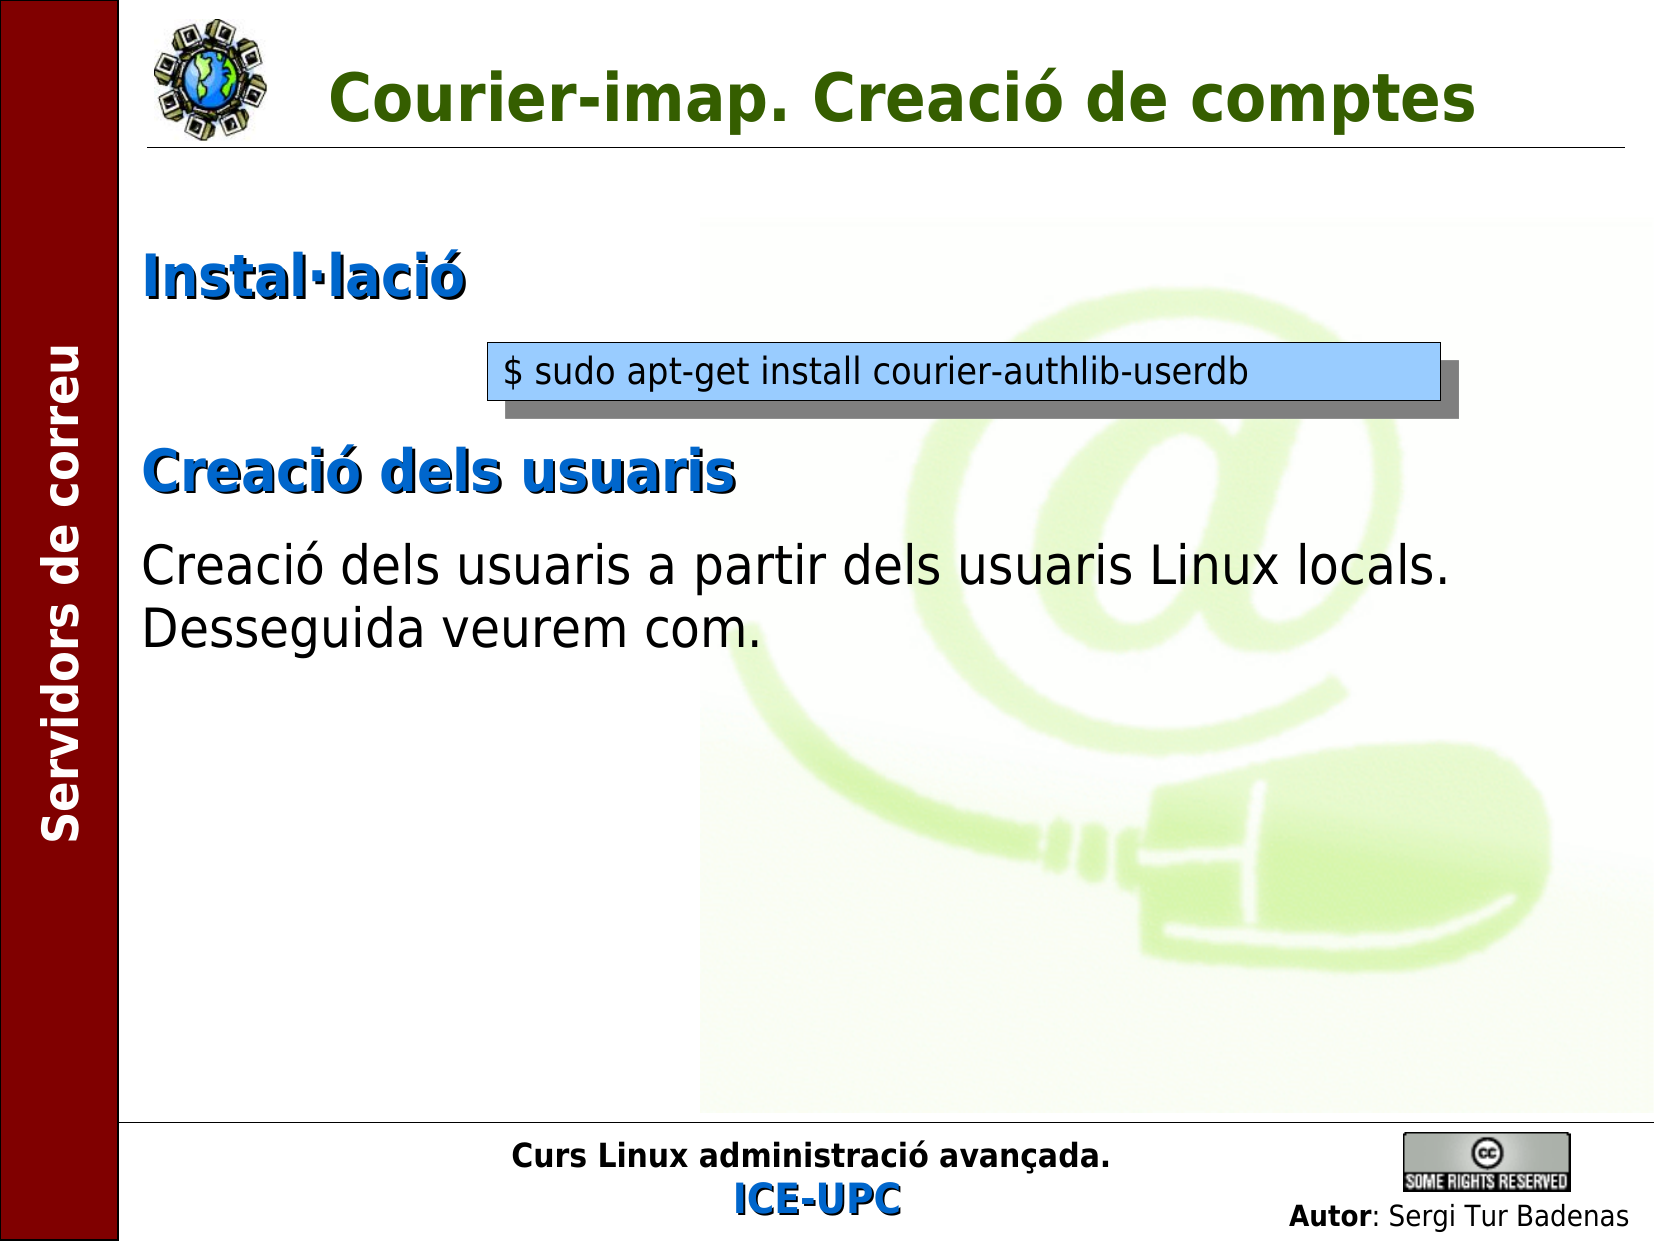

# Courier-imap. Creació de comptes
Instal·lació
Creació dels usuaris
Creació dels usuaris a partir dels usuaris Linux locals. Desseguida veurem com.
$ sudo apt-get install courier-authlib-userdb